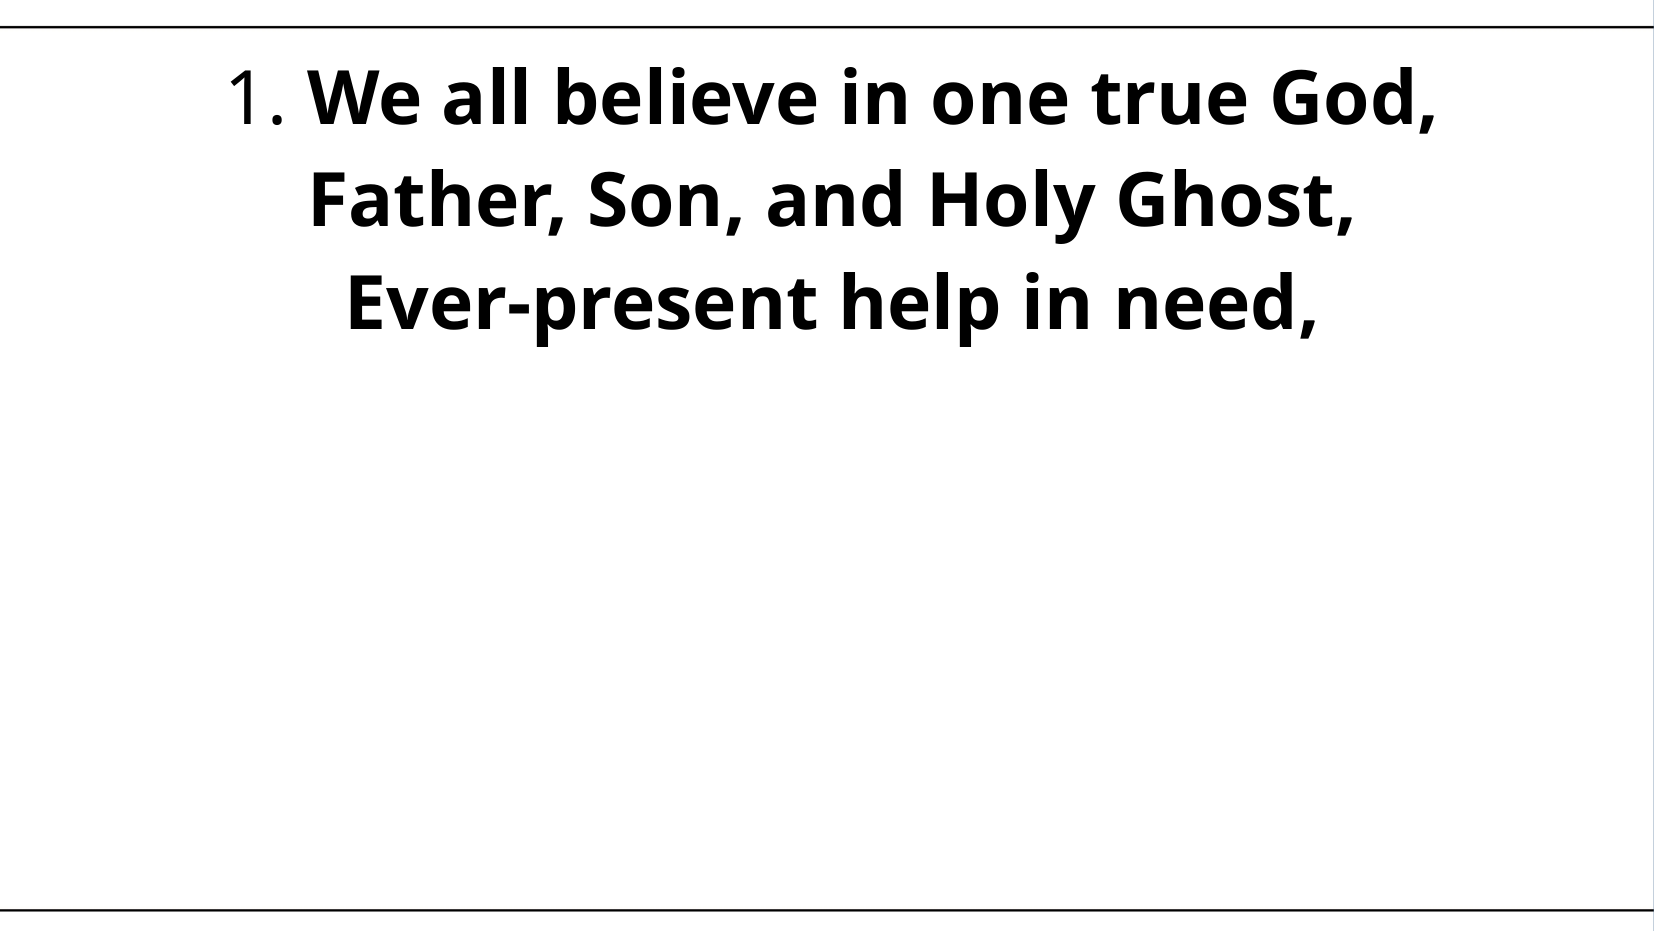

1. We all believe in one true God,
Father, Son, and Holy Ghost,
Ever-present help in need,